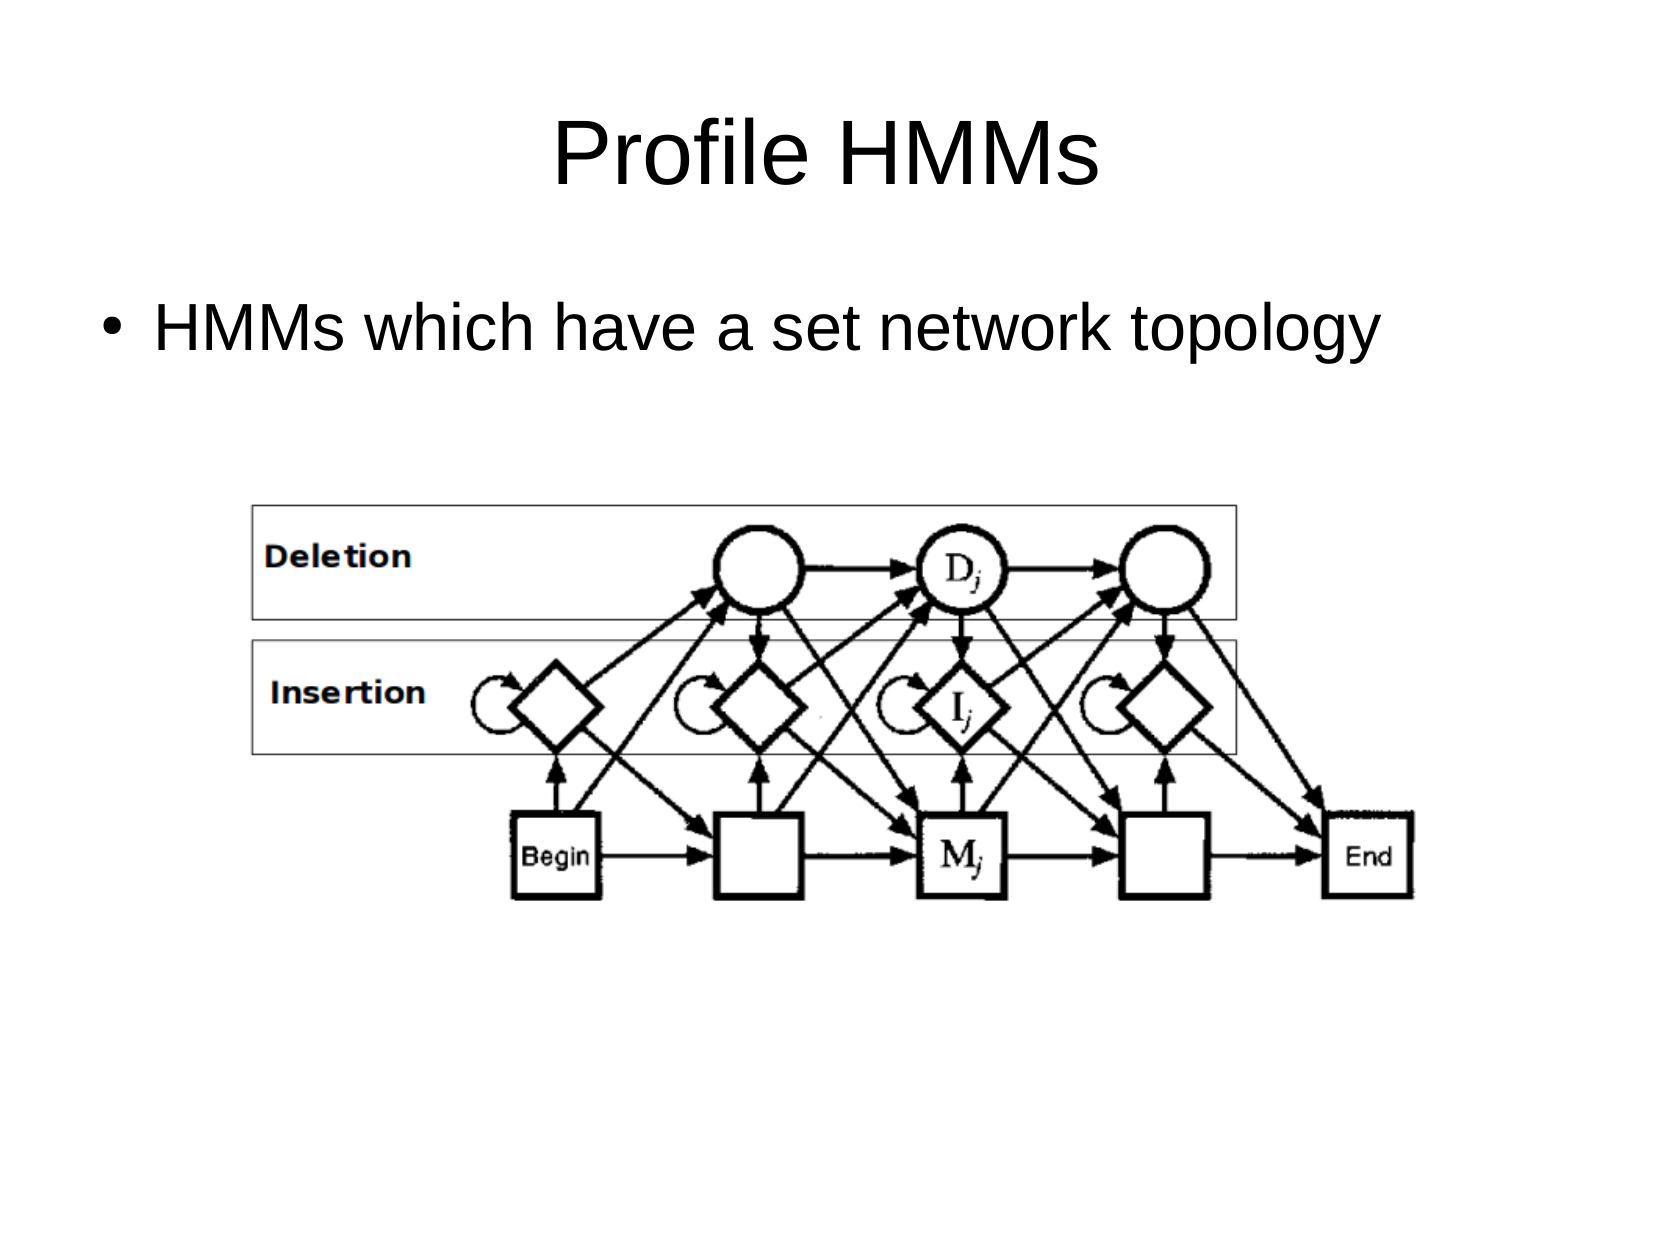

# Profile HMMs
HMMs which have a set network topology